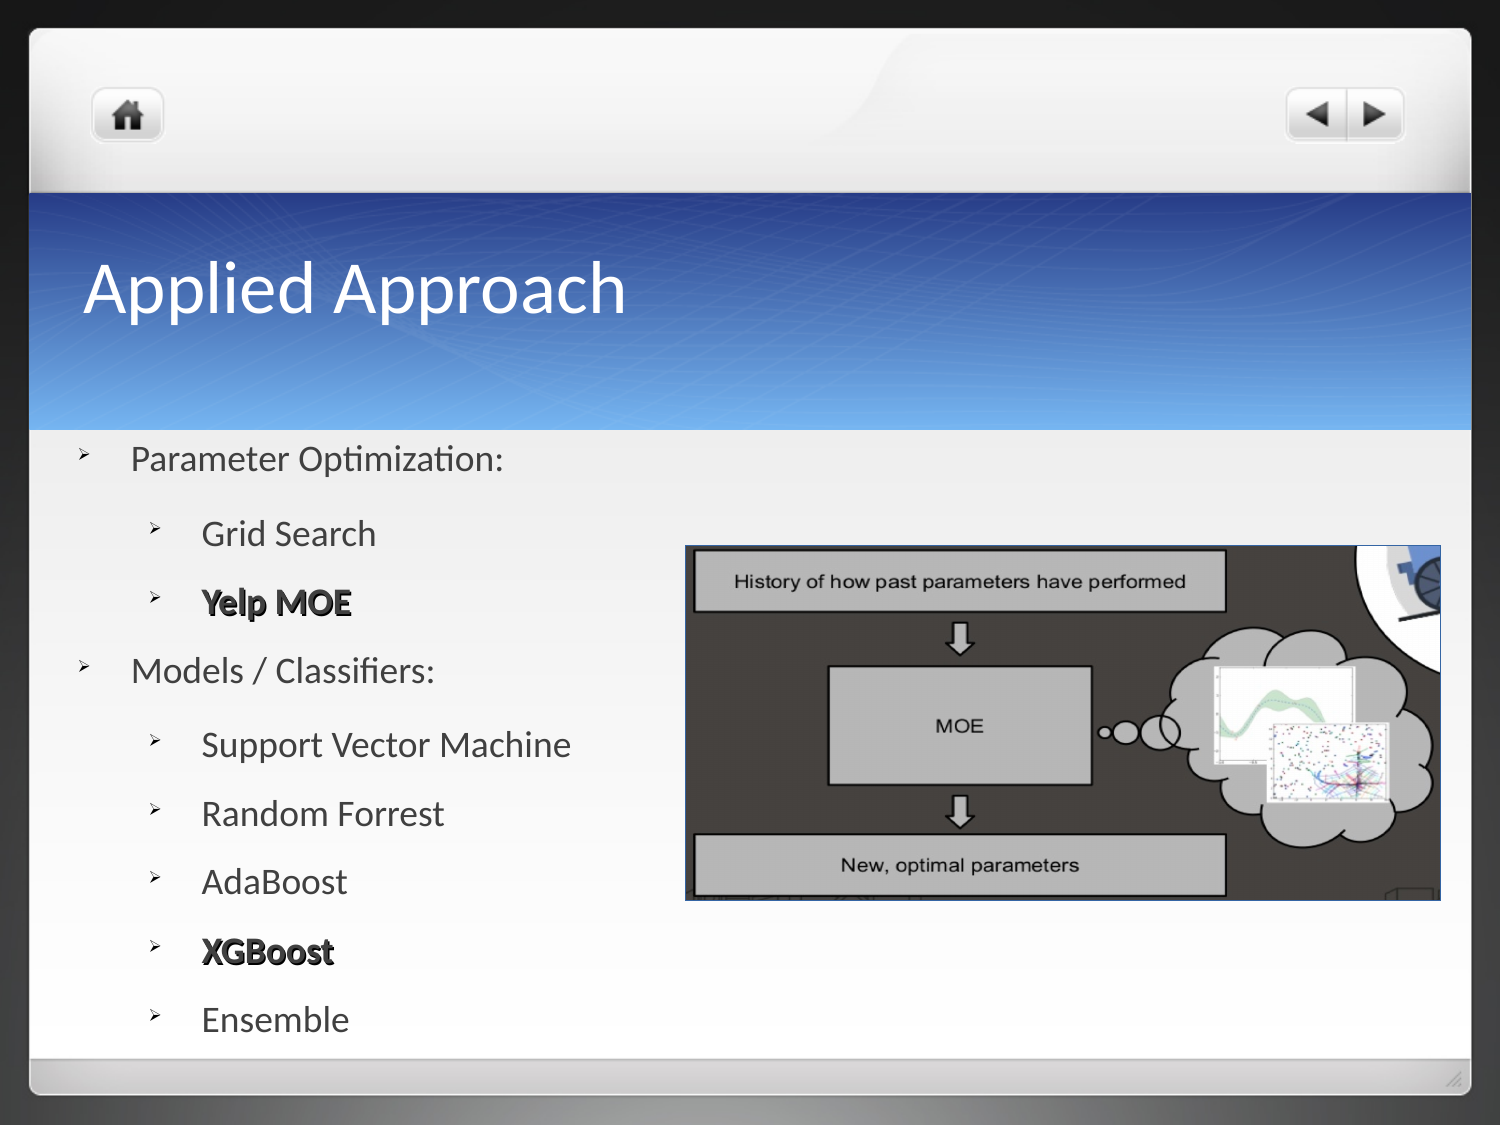

# Applied Approach
Parameter Optimization:
Grid Search
Yelp MOE
Models / Classifiers:
Support Vector Machine
Random Forrest
AdaBoost
XGBoost
Ensemble